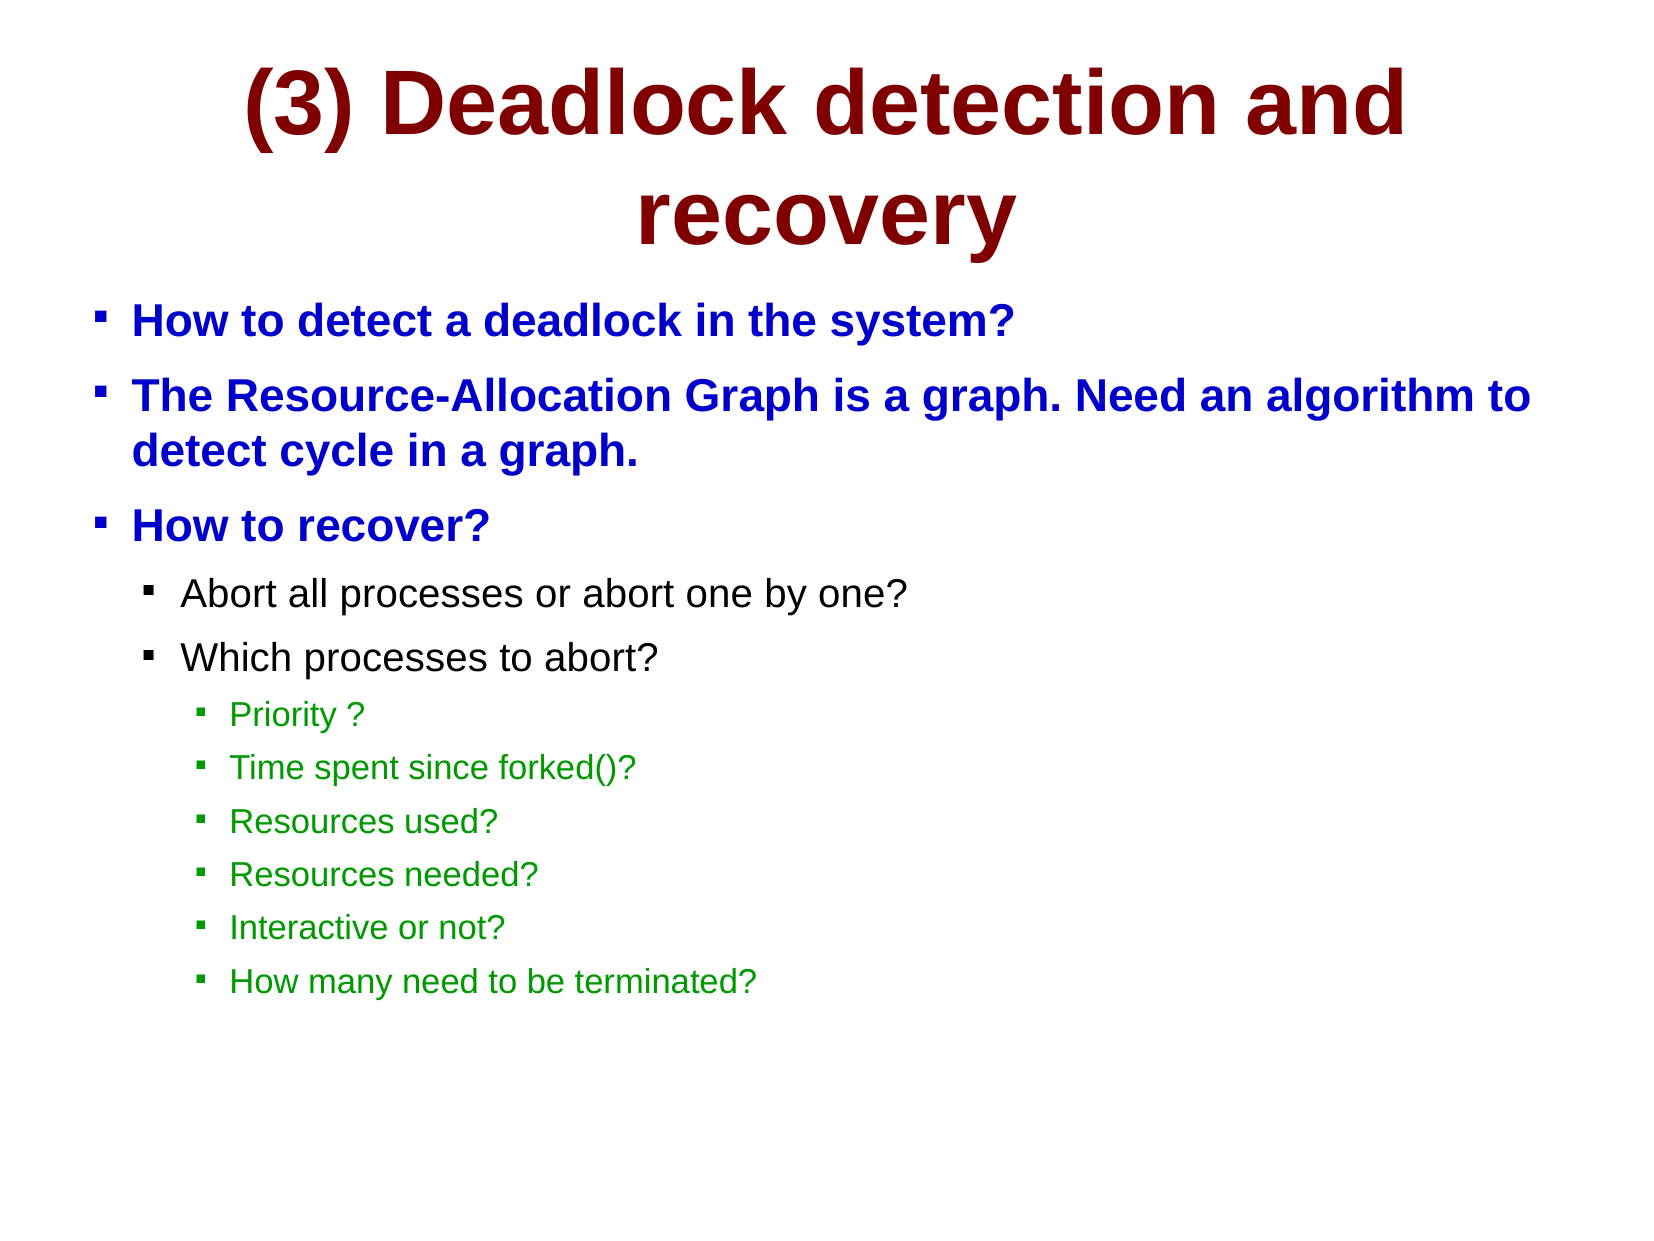

# (3) Deadlock detection and recovery
How to detect a deadlock in the system?
The Resource-Allocation Graph is a graph. Need an algorithm to detect cycle in a graph.
How to recover?
Abort all processes or abort one by one?
Which processes to abort?
Priority ?
Time spent since forked()?
Resources used?
Resources needed?
Interactive or not?
How many need to be terminated?